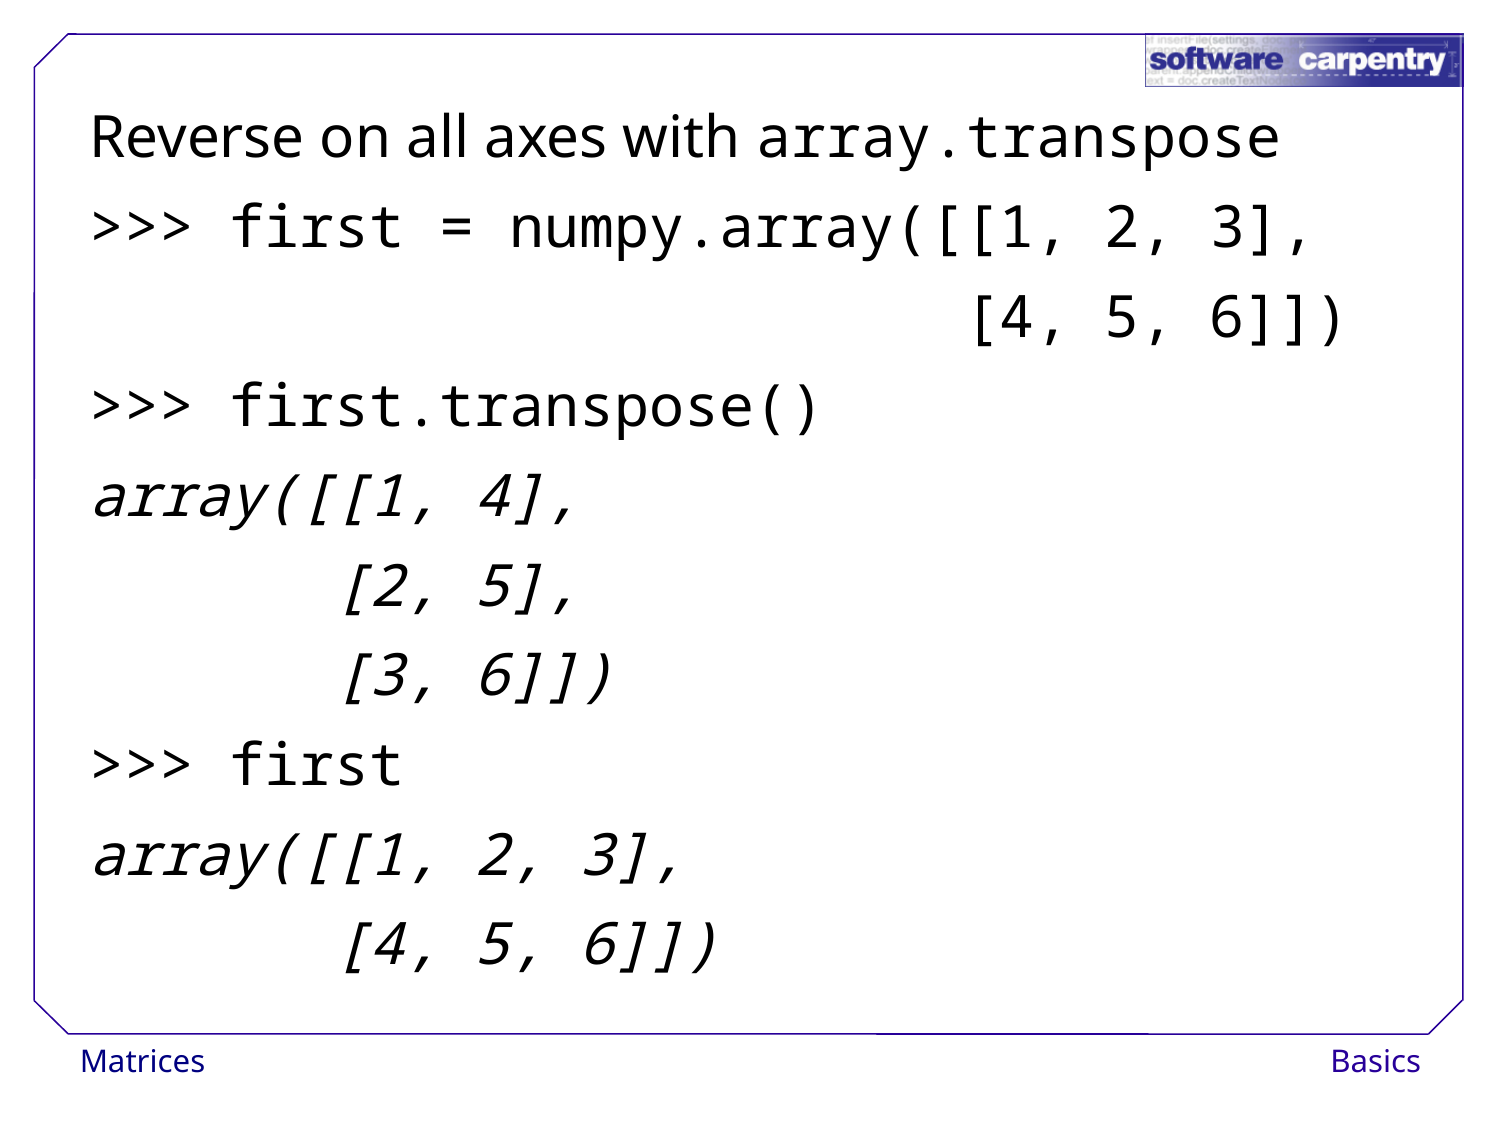

# Reverse on all axes with array.transpose
>>> first = numpy.array([[1, 2, 3],
 [4, 5, 6]])
>>> first.transpose()
array([[1, 4],
 [2, 5],
 [3, 6]])
>>> first
array([[1, 2, 3],
 [4, 5, 6]])